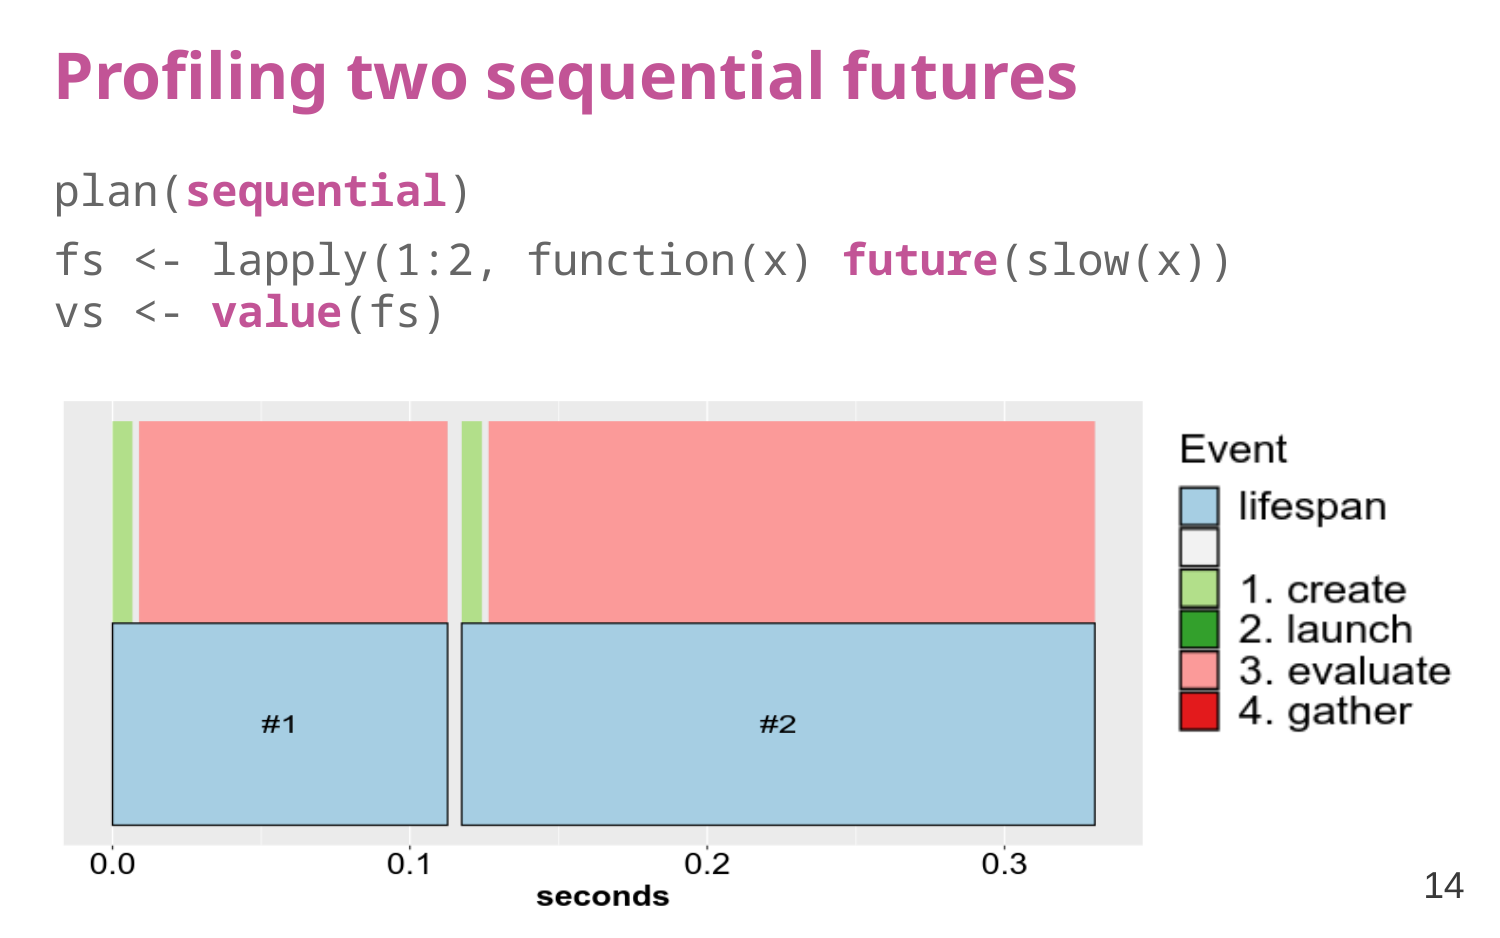

Profiling two sequential futures
# plan(sequential)
fs <- lapply(1:2, function(x) future(slow(x))
vs <- value(fs)